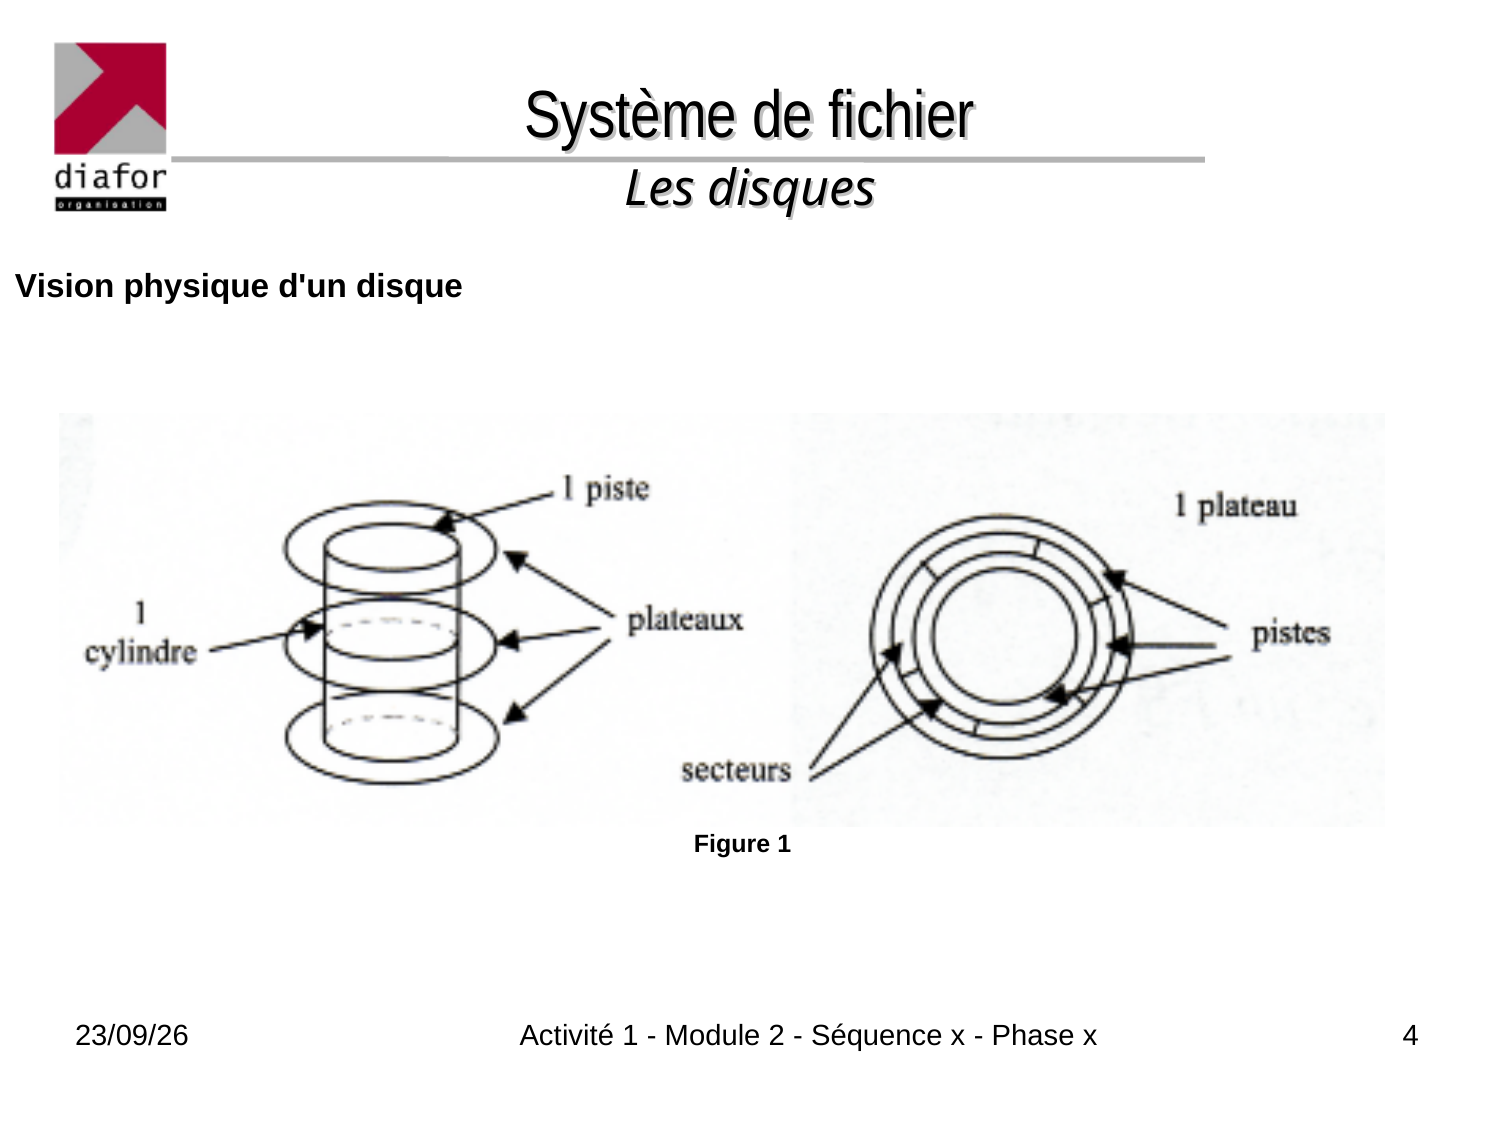

# Système de fichier Les disques
Vision physique d'un disque
Figure 1
Activité 1 - Module 2 - Séquence x - Phase x
4